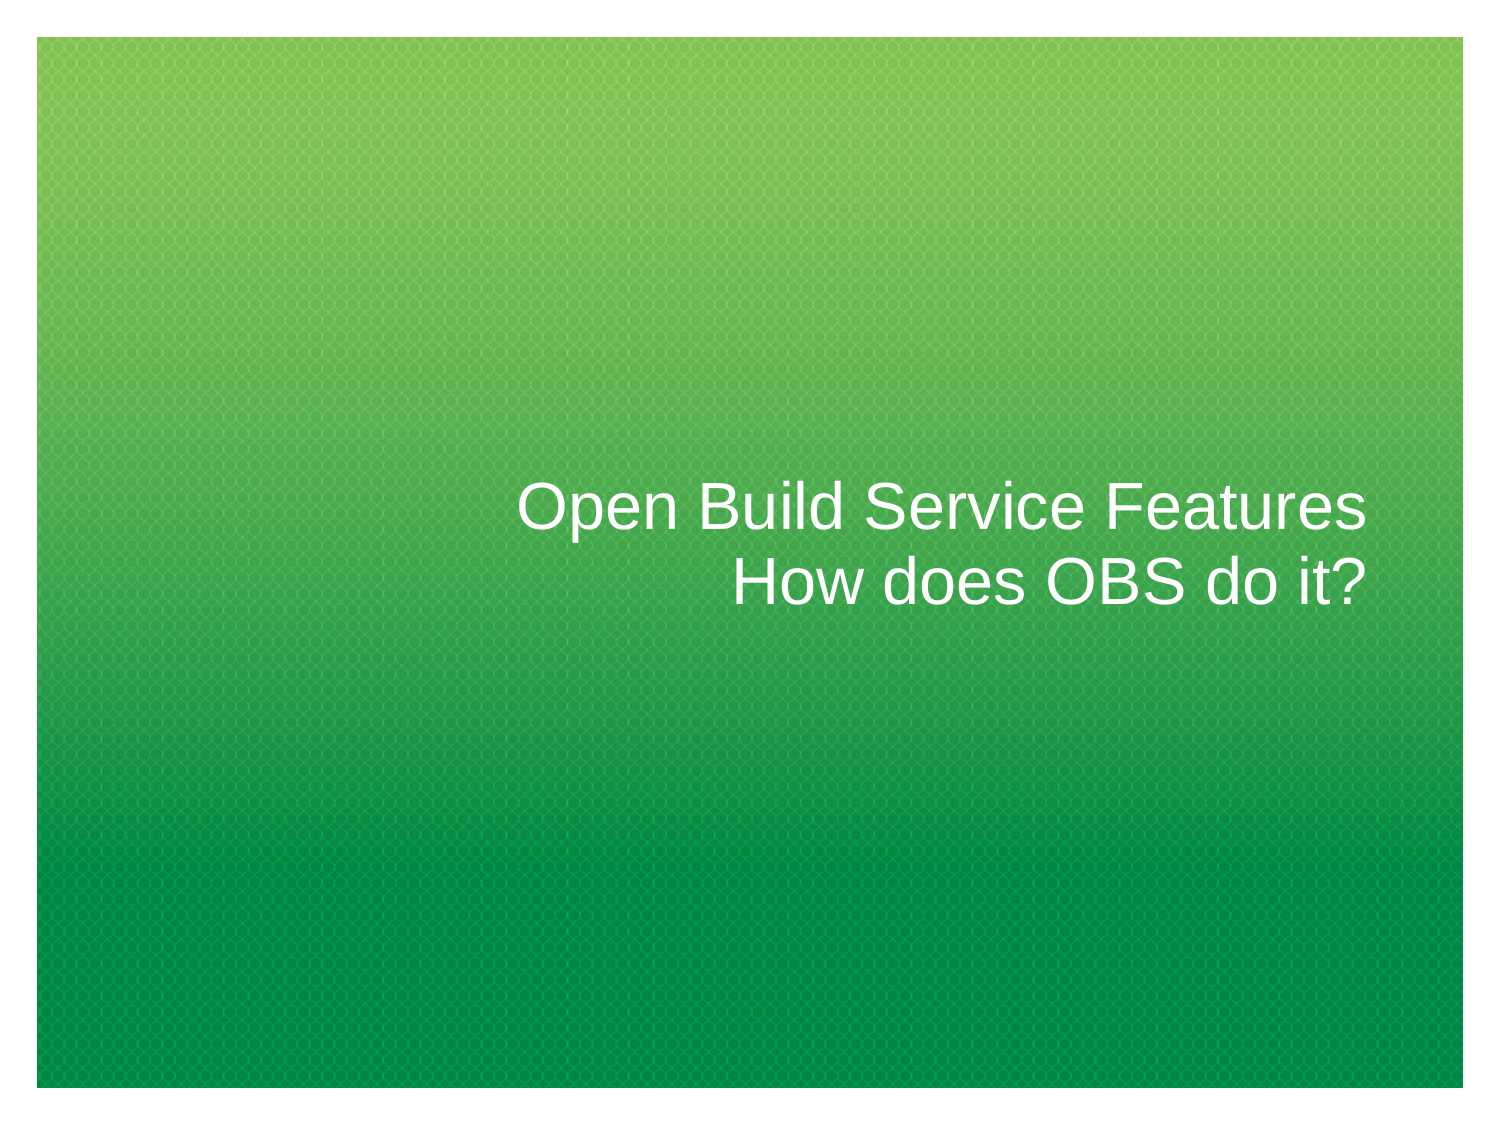

# Open Build Service Features How does OBS do it?